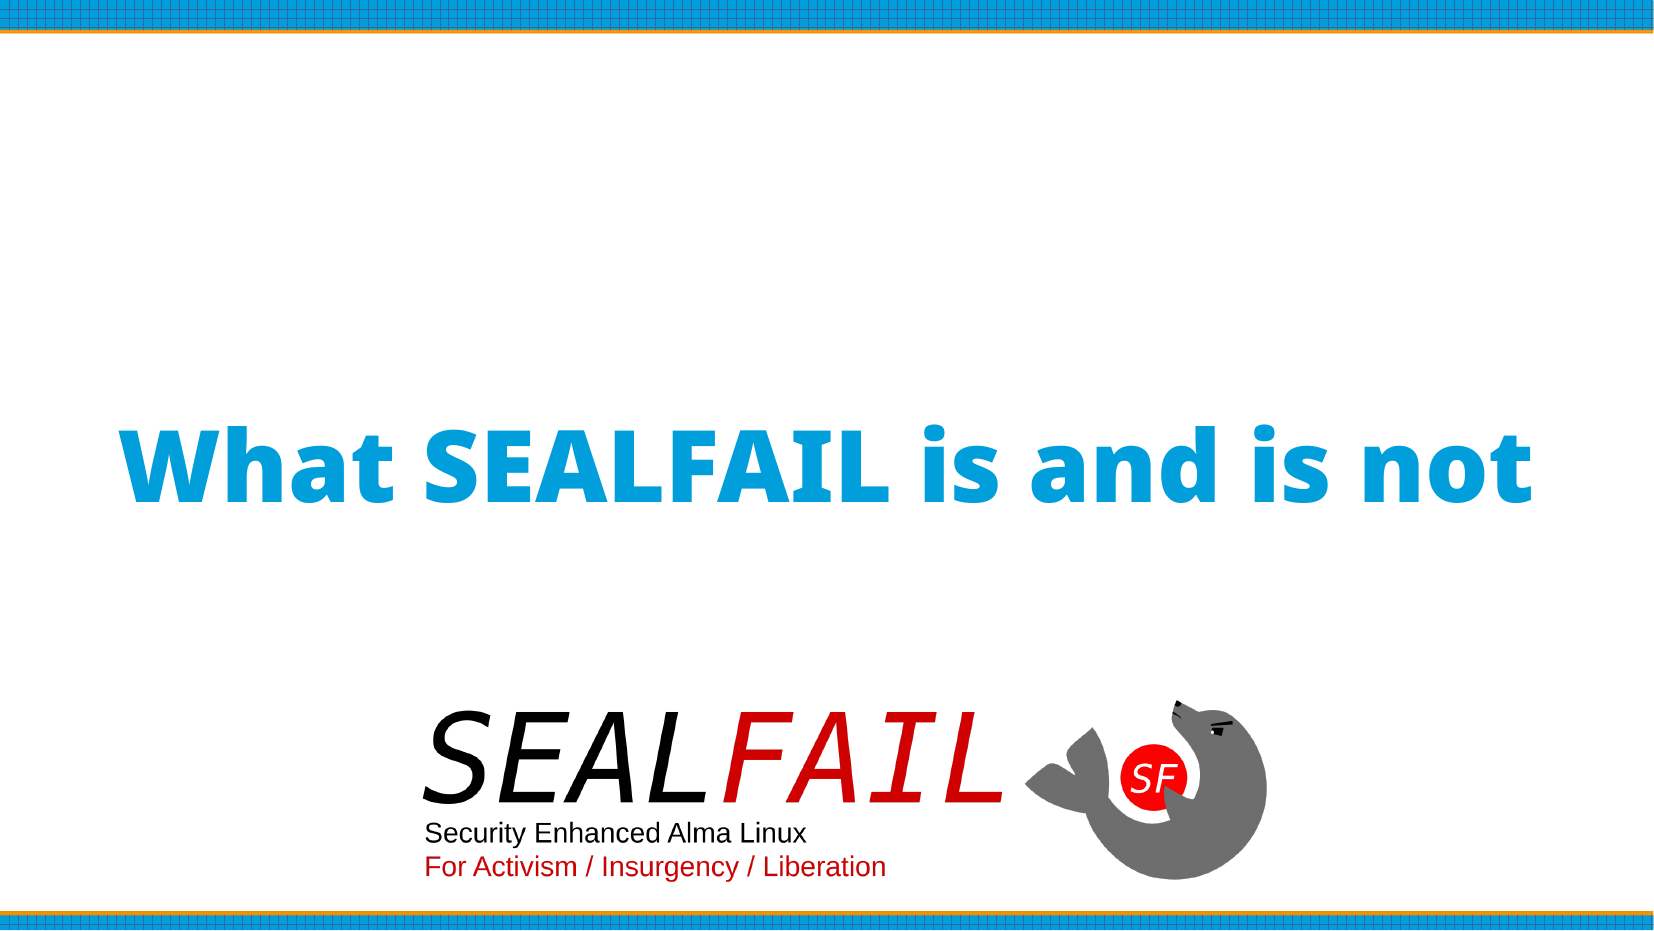

# What SEALFAIL is and is not